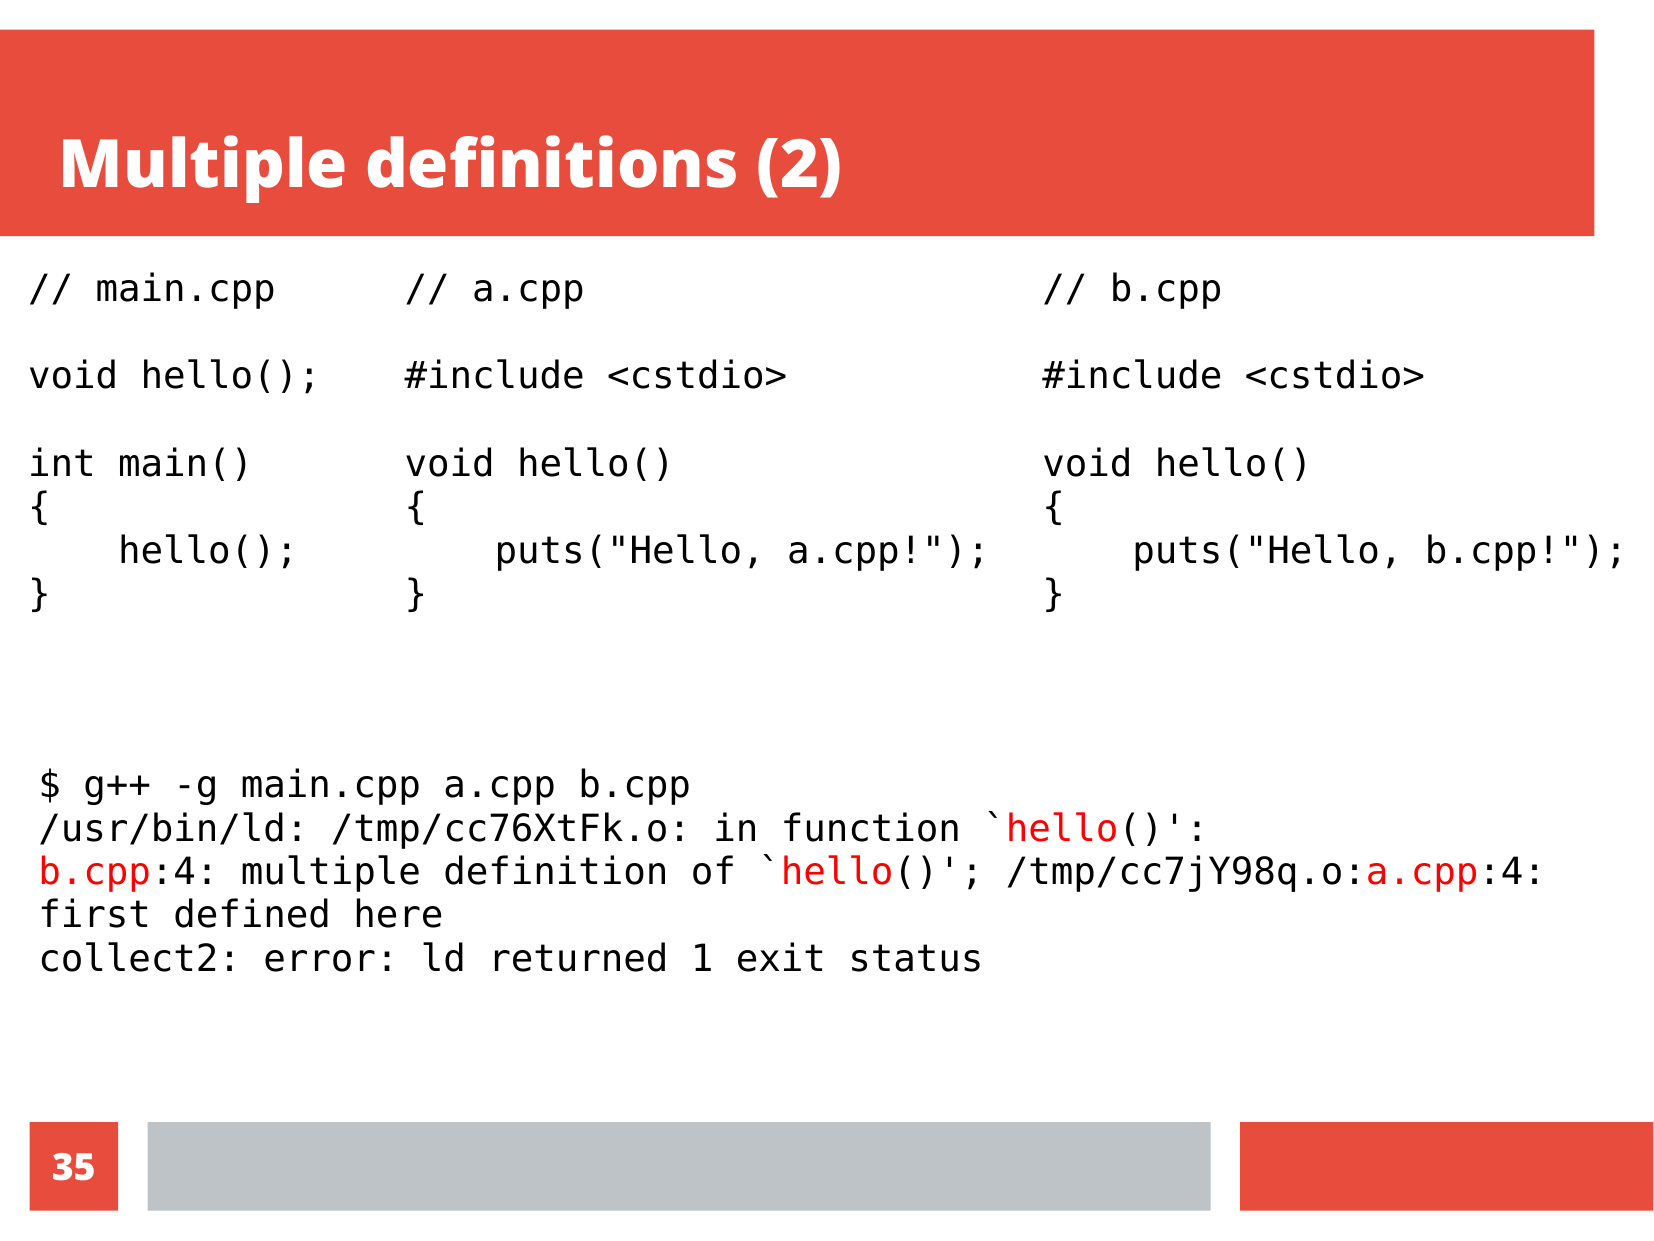

# Multiple definitions (2)
// main.cpp
void hello();
int main()
{
 hello();
}
// a.cpp
#include <cstdio>
void hello()
{
 puts("Hello, a.cpp!");
}
// b.cpp
#include <cstdio>
void hello()
{
 puts("Hello, b.cpp!");
}
$ g++ -g main.cpp a.cpp b.cpp
/usr/bin/ld: /tmp/cc76XtFk.o: in function `hello()':
b.cpp:4: multiple definition of `hello()'; /tmp/cc7jY98q.o:a.cpp:4: first defined here
collect2: error: ld returned 1 exit status
35